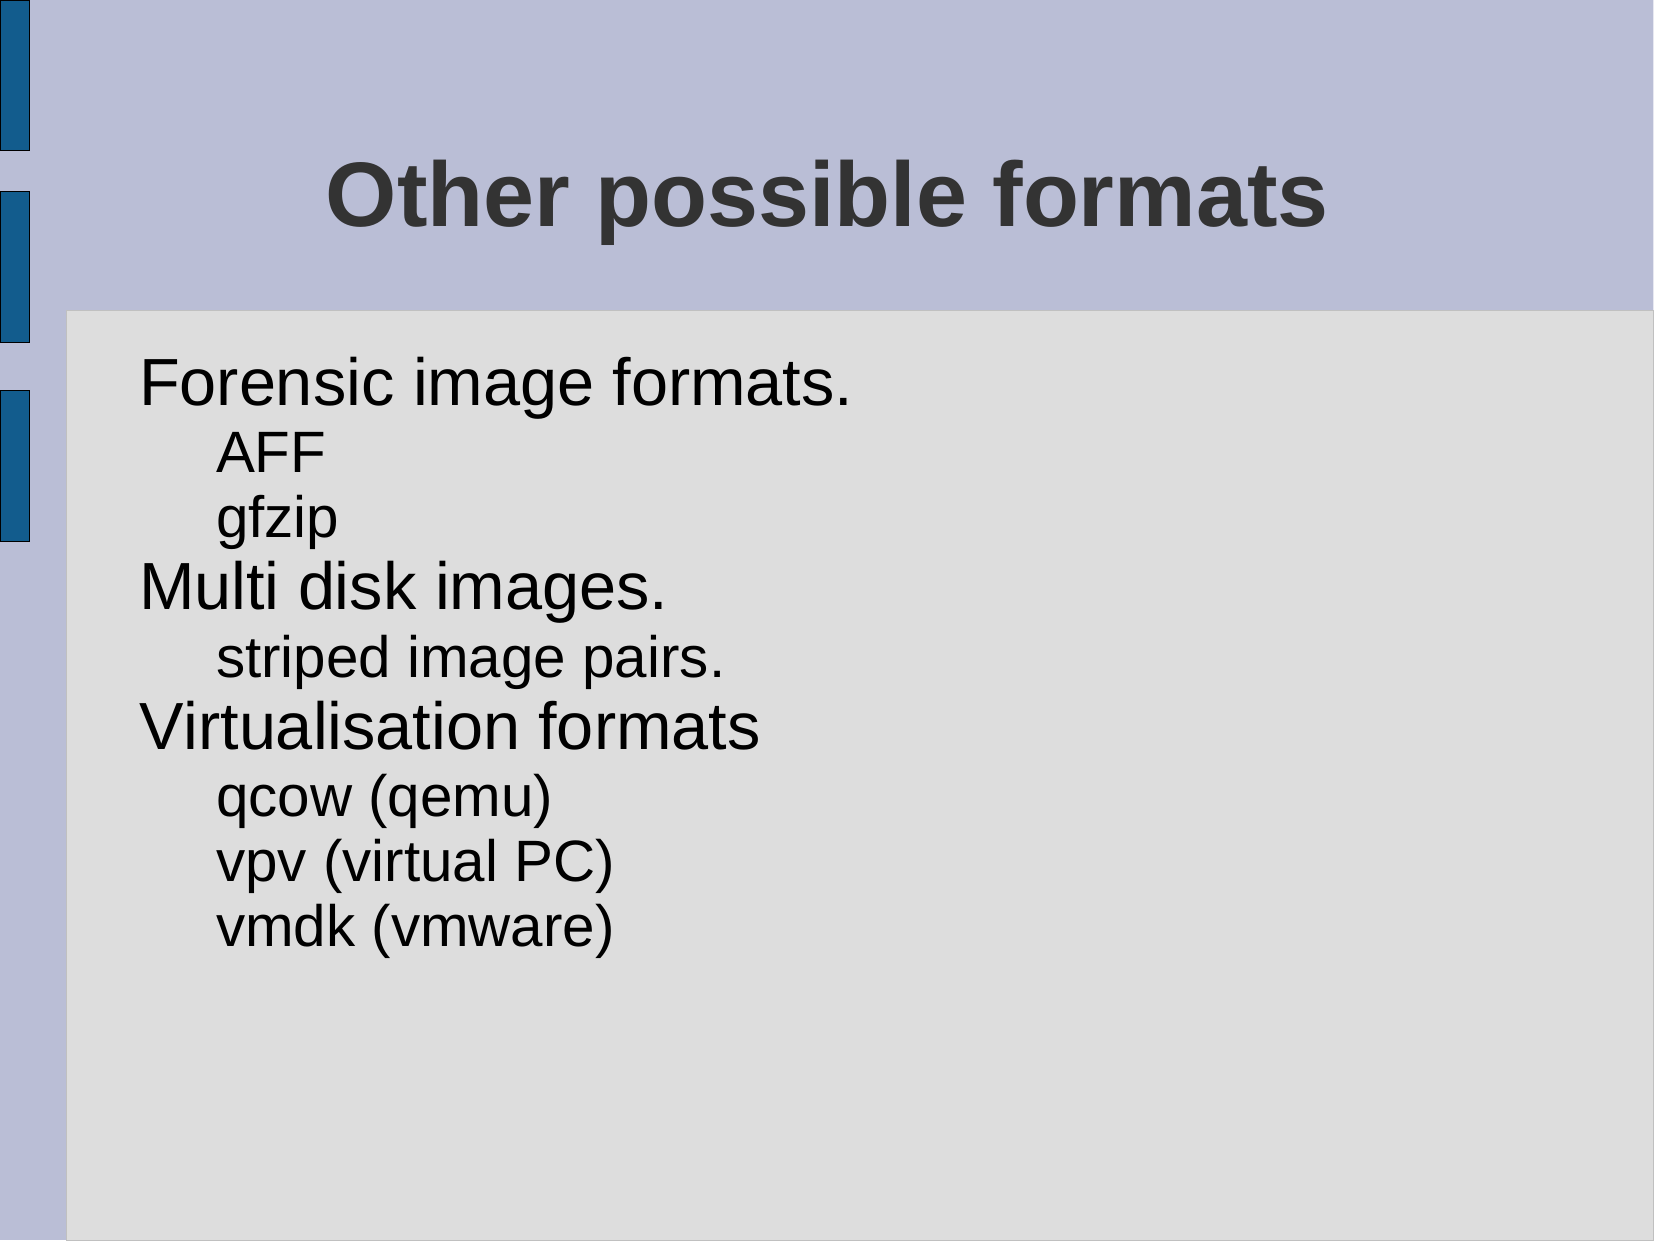

# Other possible formats
Forensic image formats.
AFF
gfzip
Multi disk images.
striped image pairs.
Virtualisation formats
qcow (qemu)
vpv (virtual PC)
vmdk (vmware)